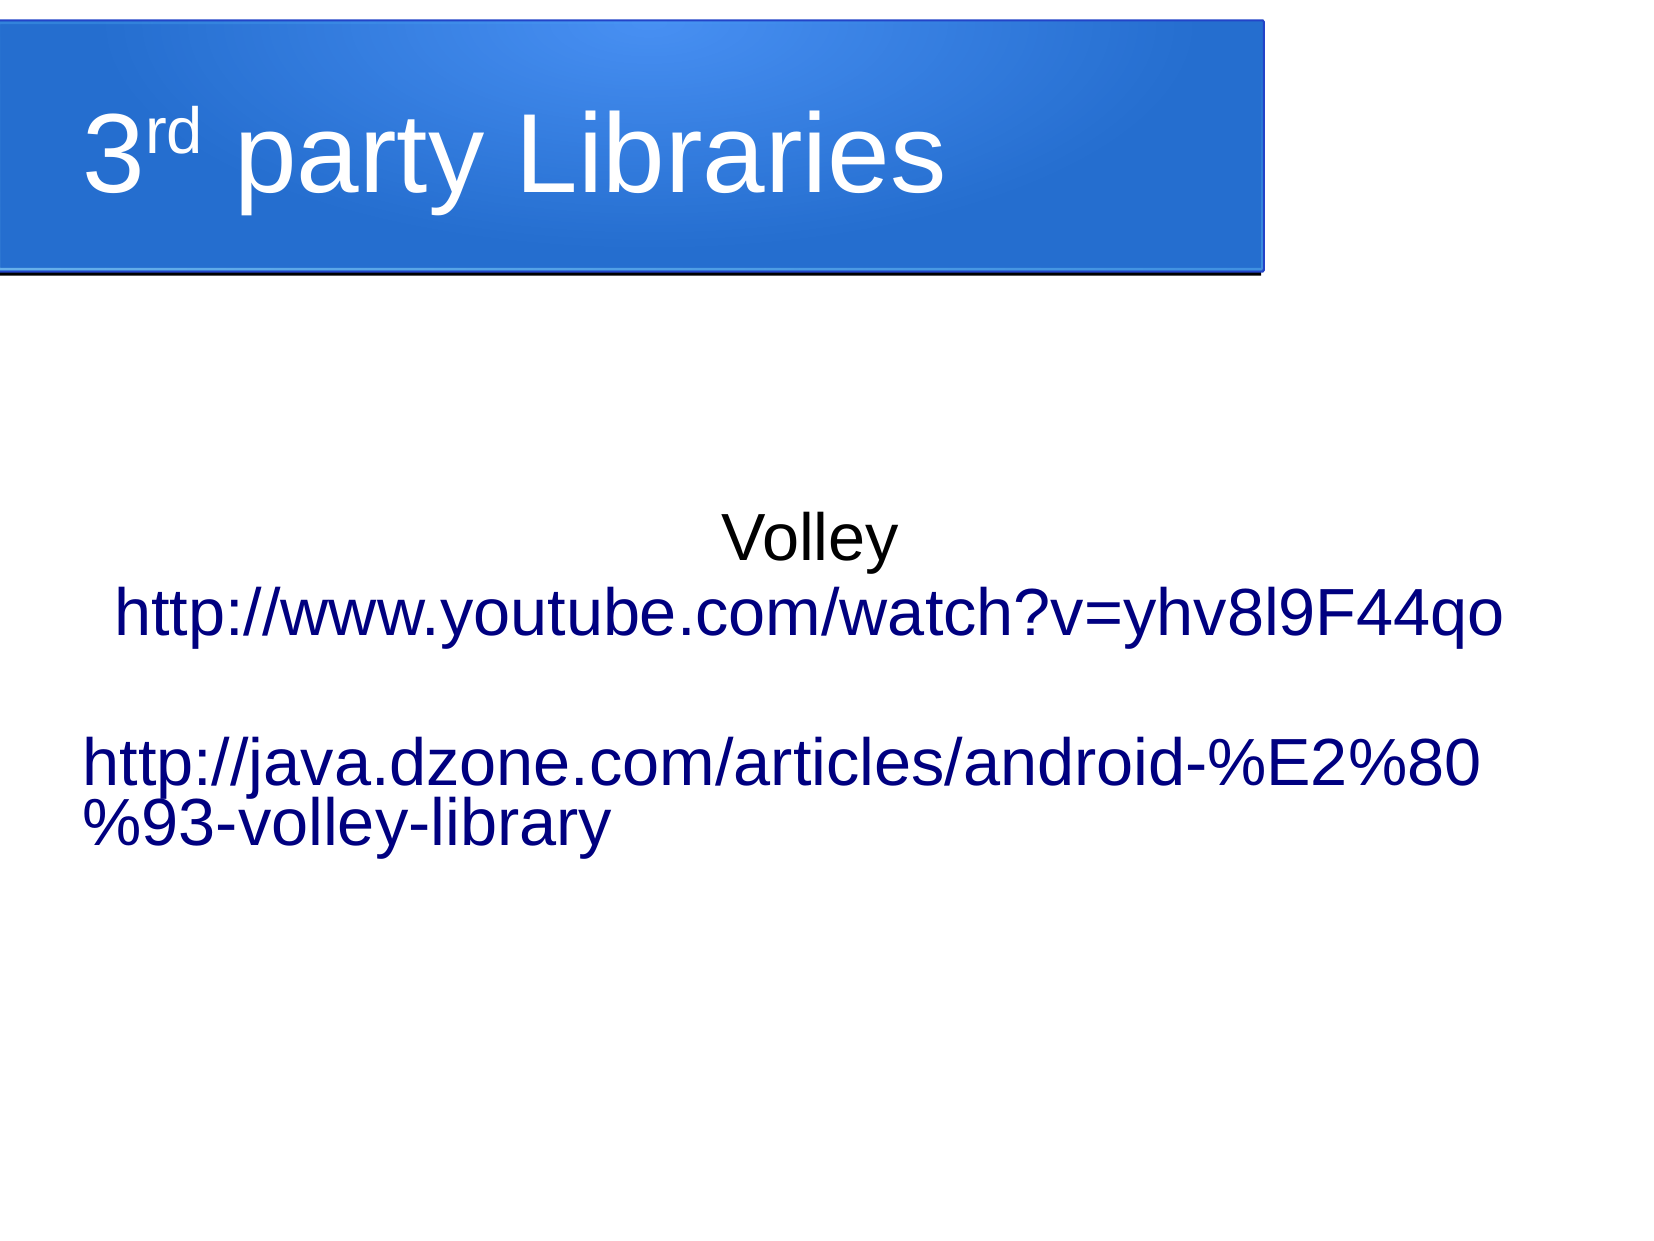

# 3rd party Libraries
Volley
http://www.youtube.com/watch?v=yhv8l9F44qo
http://java.dzone.com/articles/android-%E2%80%93-volley-library